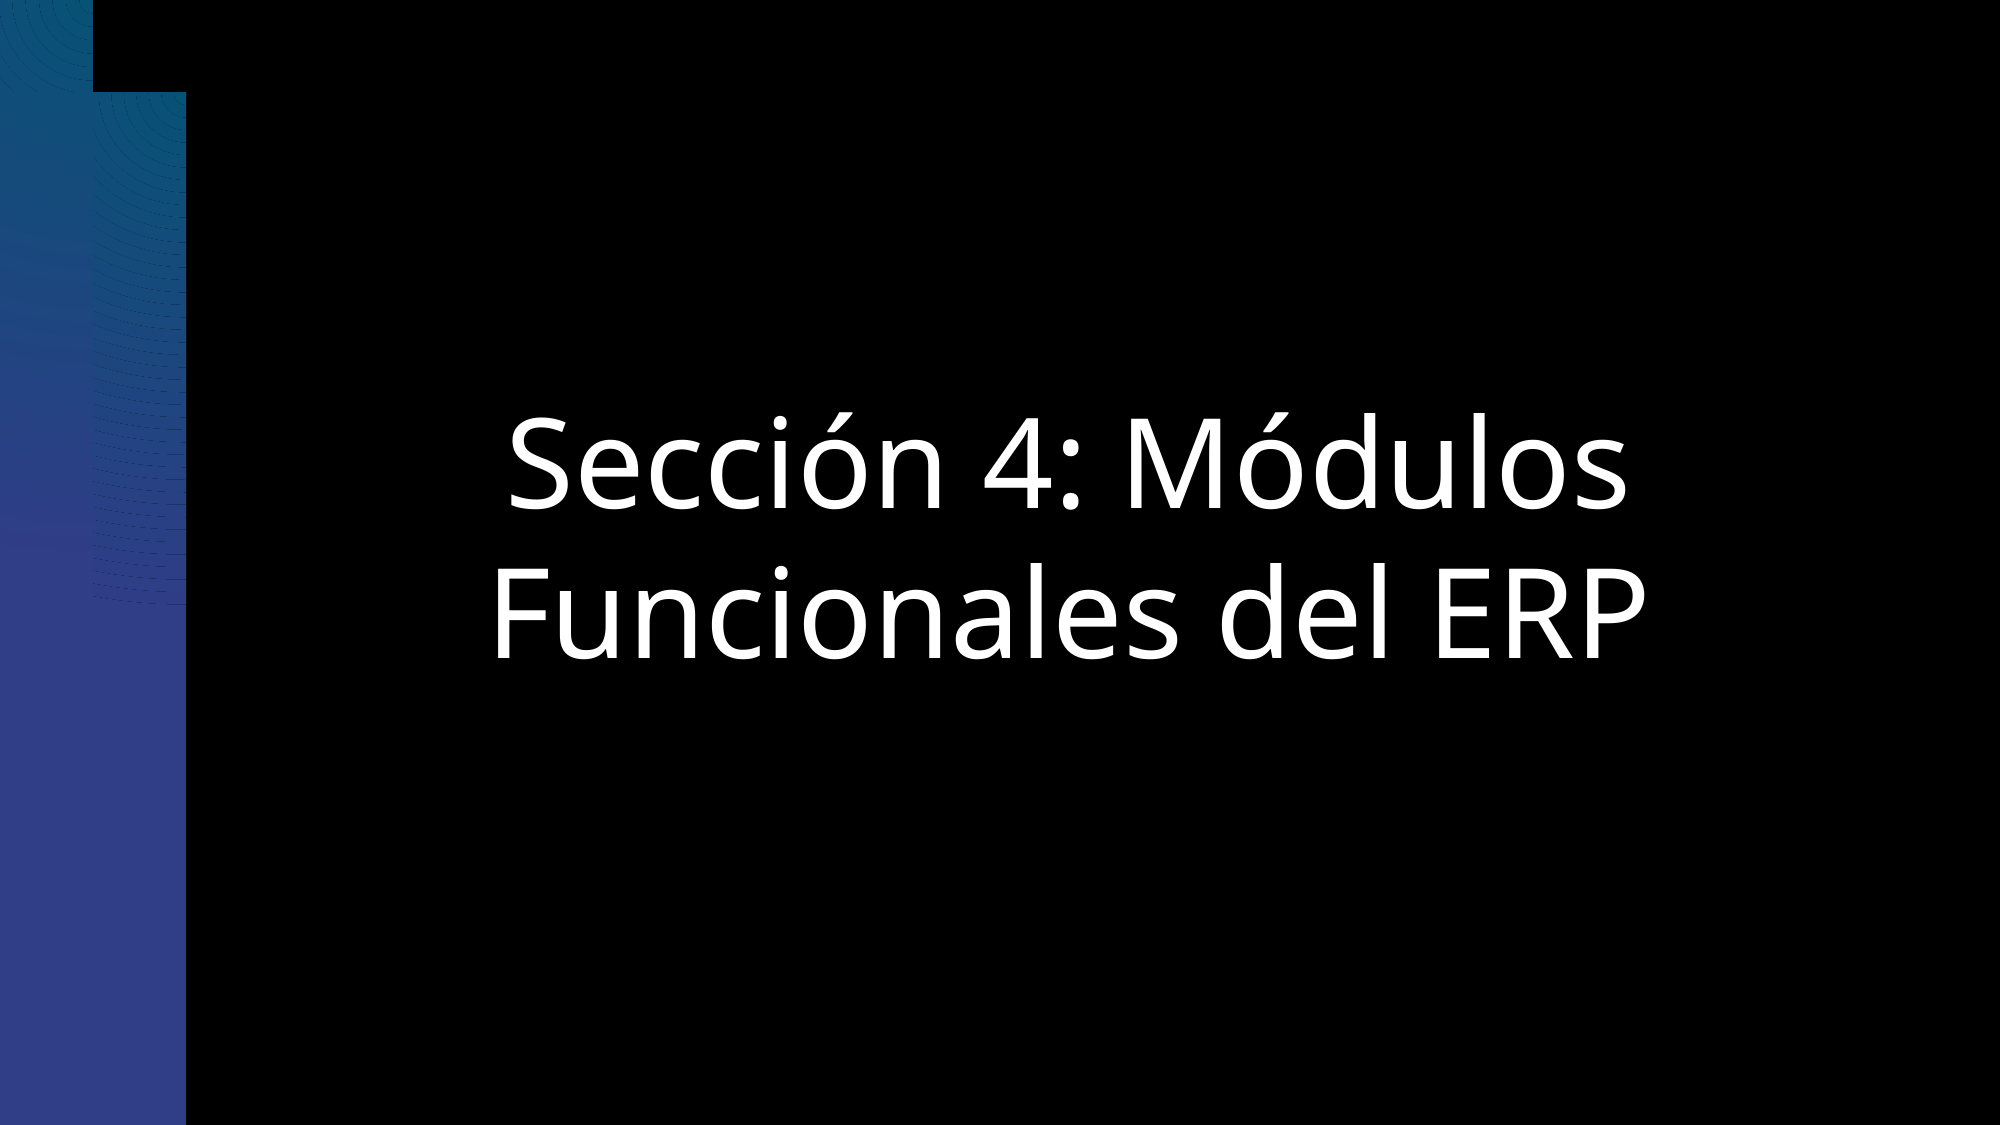

# Sección 4: Módulos Funcionales del ERP